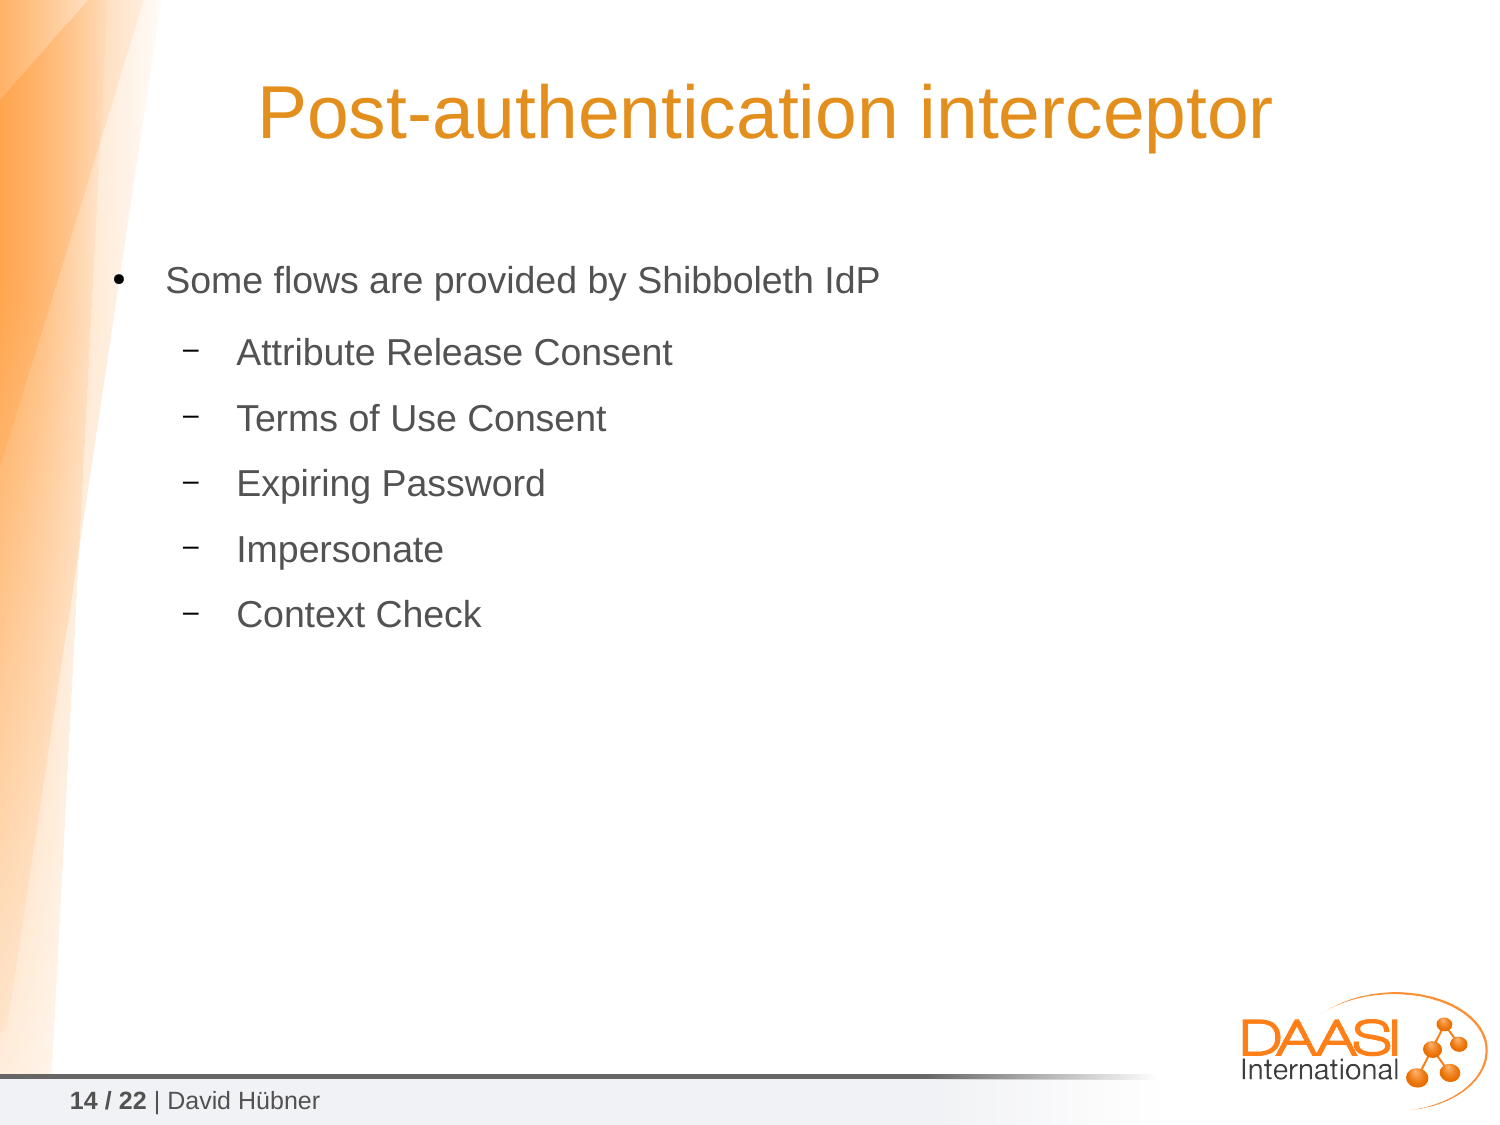

# Post-authentication interceptor
Some flows are provided by Shibboleth IdP
Attribute Release Consent
Terms of Use Consent
Expiring Password
Impersonate
Context Check